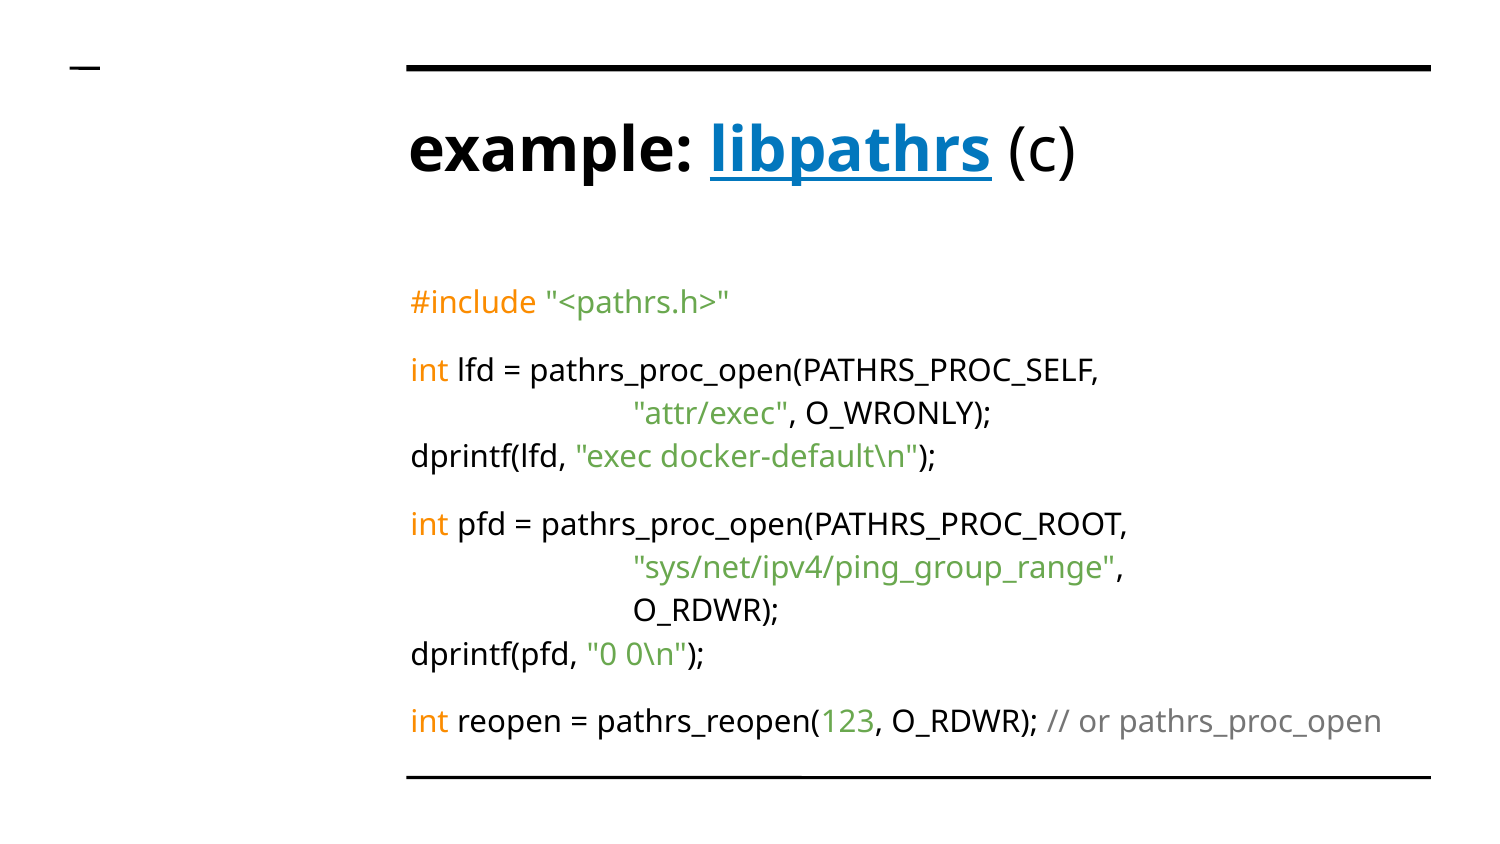

# example: libpathrs (c)
#include "<pathrs.h>"
int lfd = pathrs_proc_open(PATHRS_PROC_SELF,
 "attr/exec", O_WRONLY);
dprintf(lfd, "exec docker-default\n");
int pfd = pathrs_proc_open(PATHRS_PROC_ROOT,
 "sys/net/ipv4/ping_group_range",
 O_RDWR);
dprintf(pfd, "0 0\n");
int reopen = pathrs_reopen(123, O_RDWR); // or pathrs_proc_open